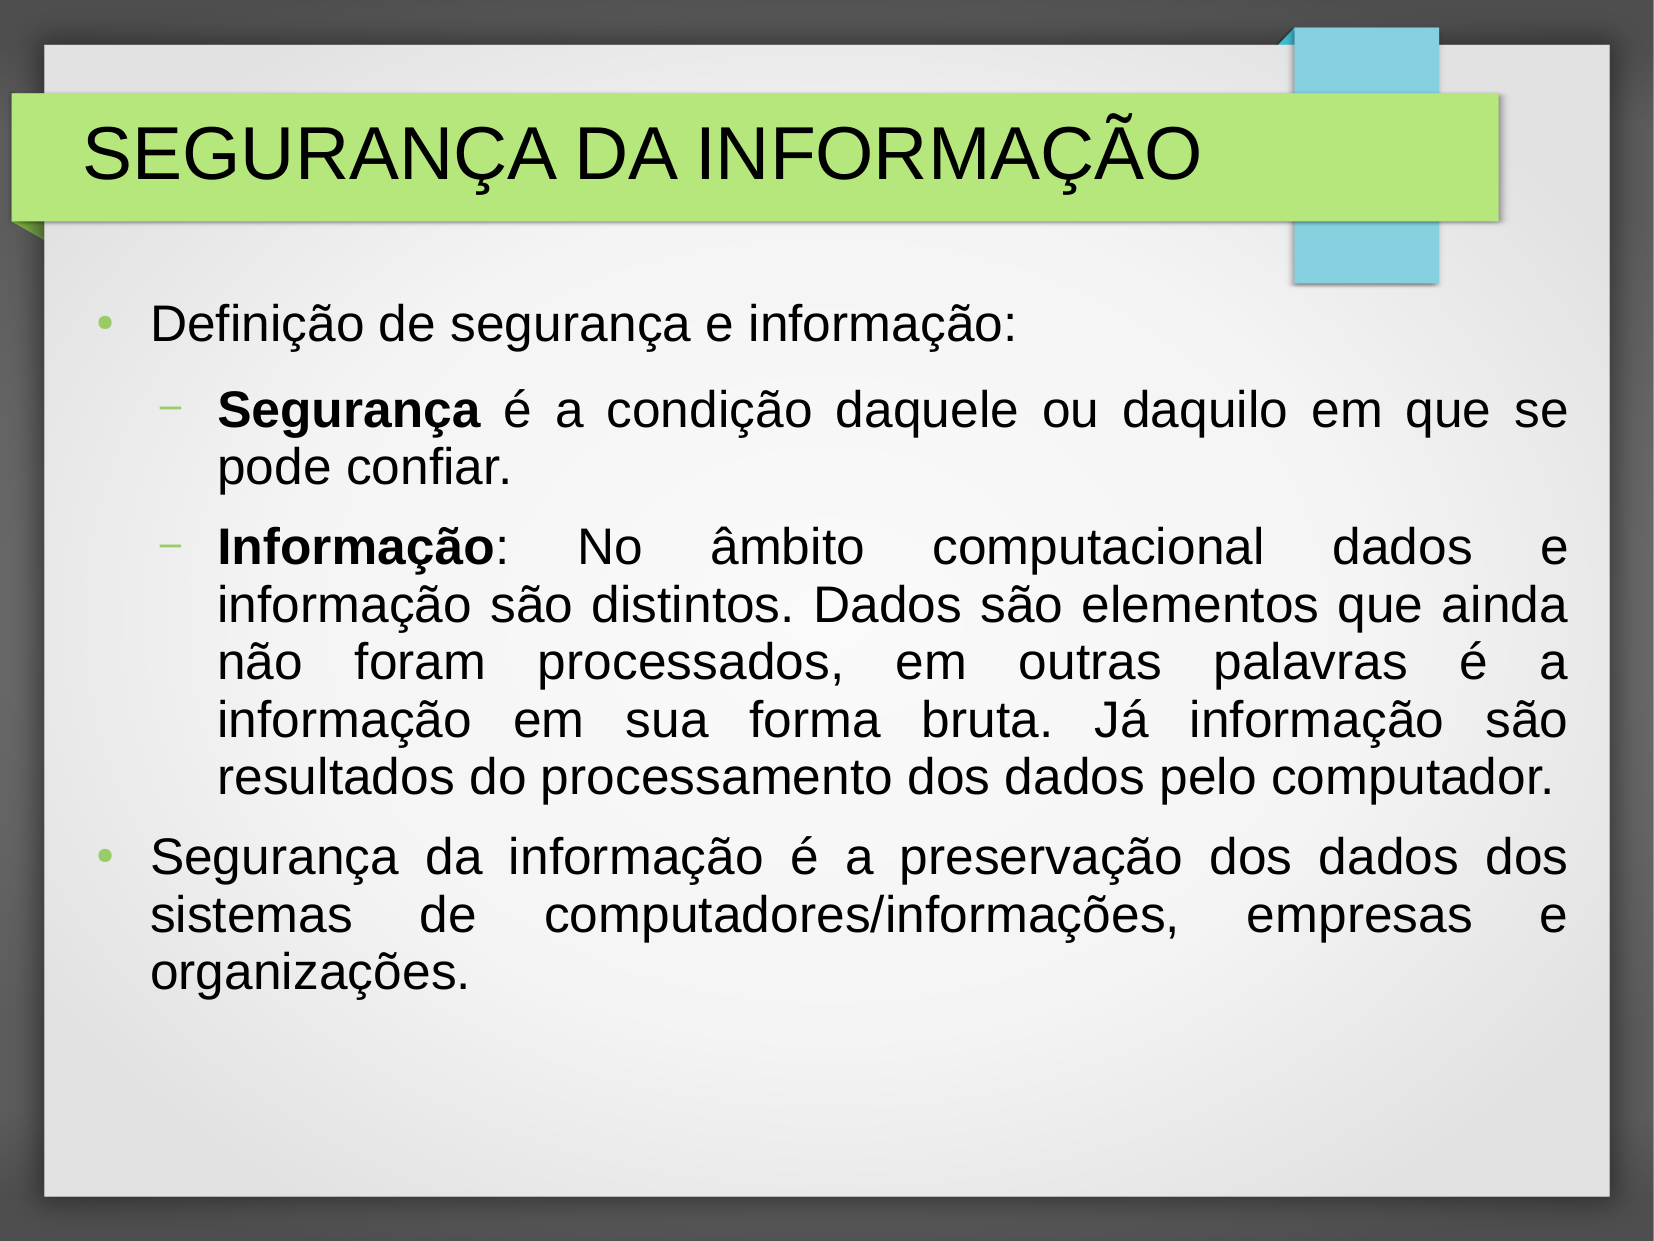

# SEGURANÇA DA INFORMAÇÃO
Definição de segurança e informação:
Segurança é a condição daquele ou daquilo em que se pode confiar.
Informação: No âmbito computacional dados e informação são distintos. Dados são elementos que ainda não foram processados, em outras palavras é a informação em sua forma bruta. Já informação são resultados do processamento dos dados pelo computador.
Segurança da informação é a preservação dos dados dos sistemas de computadores/informações, empresas e organizações.